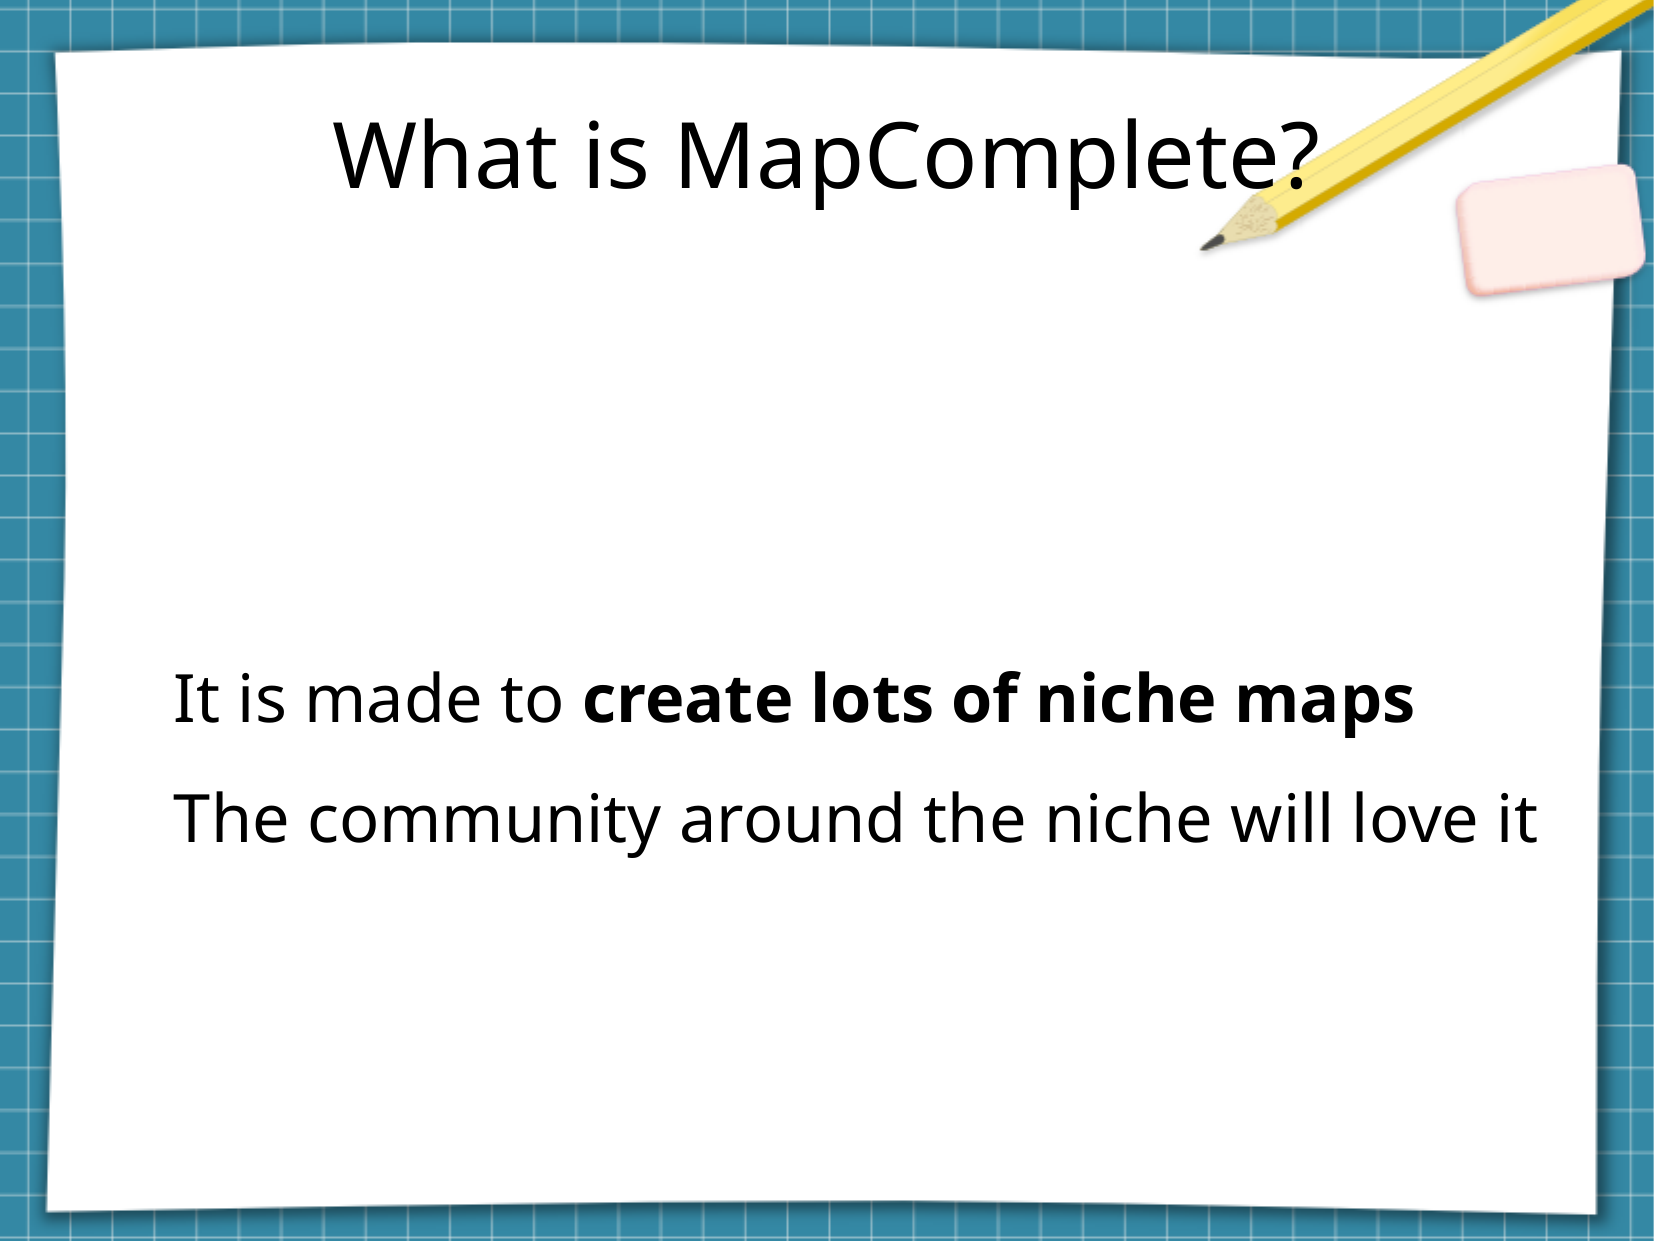

# What is MapComplete?
It is made to create lots of niche maps
The community around the niche will love it